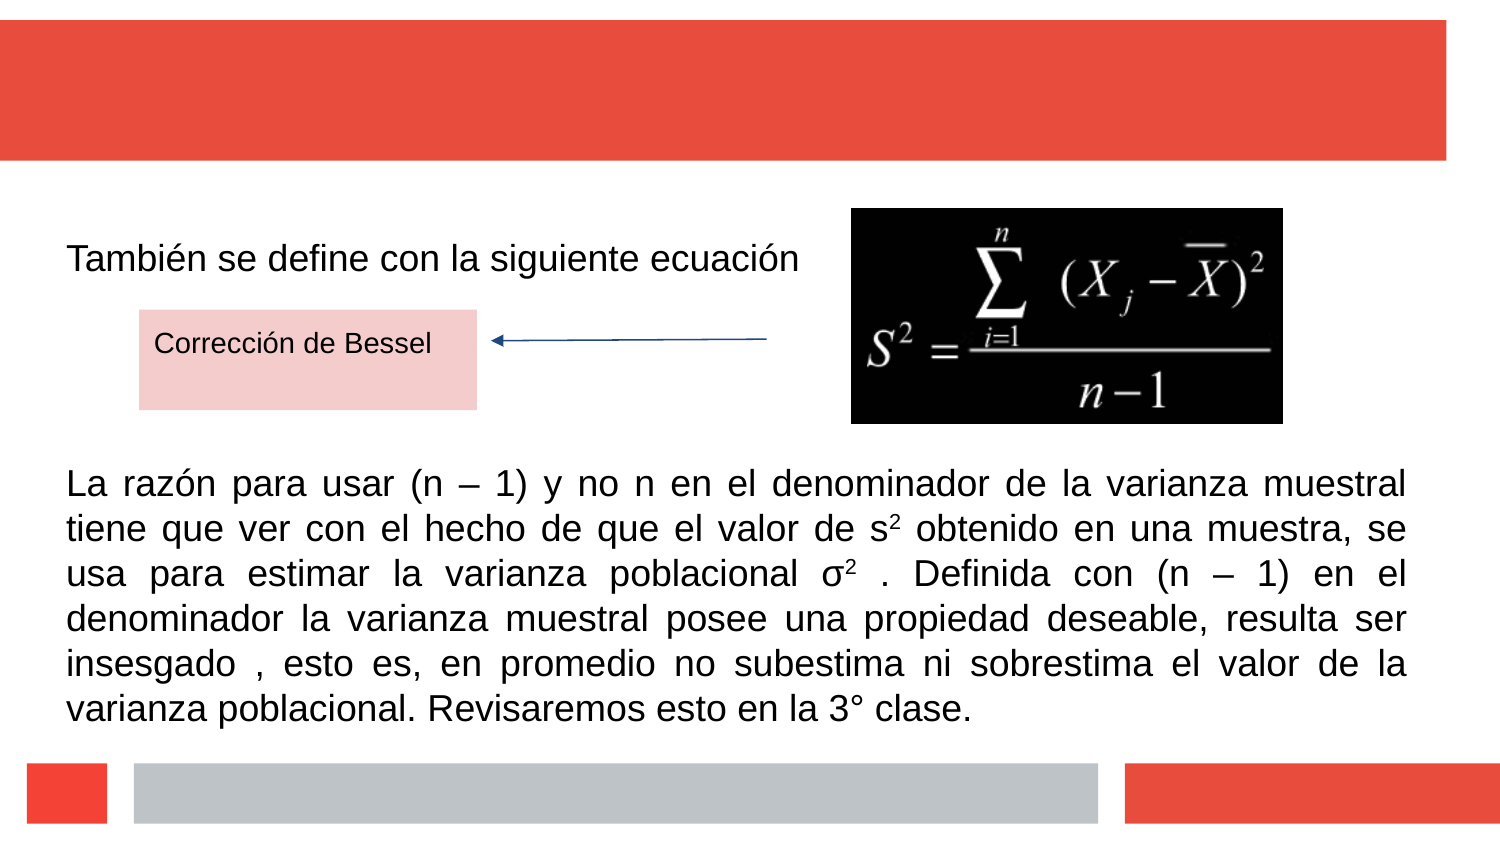

#
También se define con la siguiente ecuación
La razón para usar (n – 1) y no n en el denominador de la varianza muestral tiene que ver con el hecho de que el valor de s2 obtenido en una muestra, se usa para estimar la varianza poblacional σ2 . Definida con (n – 1) en el denominador la varianza muestral posee una propiedad deseable, resulta ser insesgado , esto es, en promedio no subestima ni sobrestima el valor de la varianza poblacional. Revisaremos esto en la 3° clase.
Corrección de Bessel